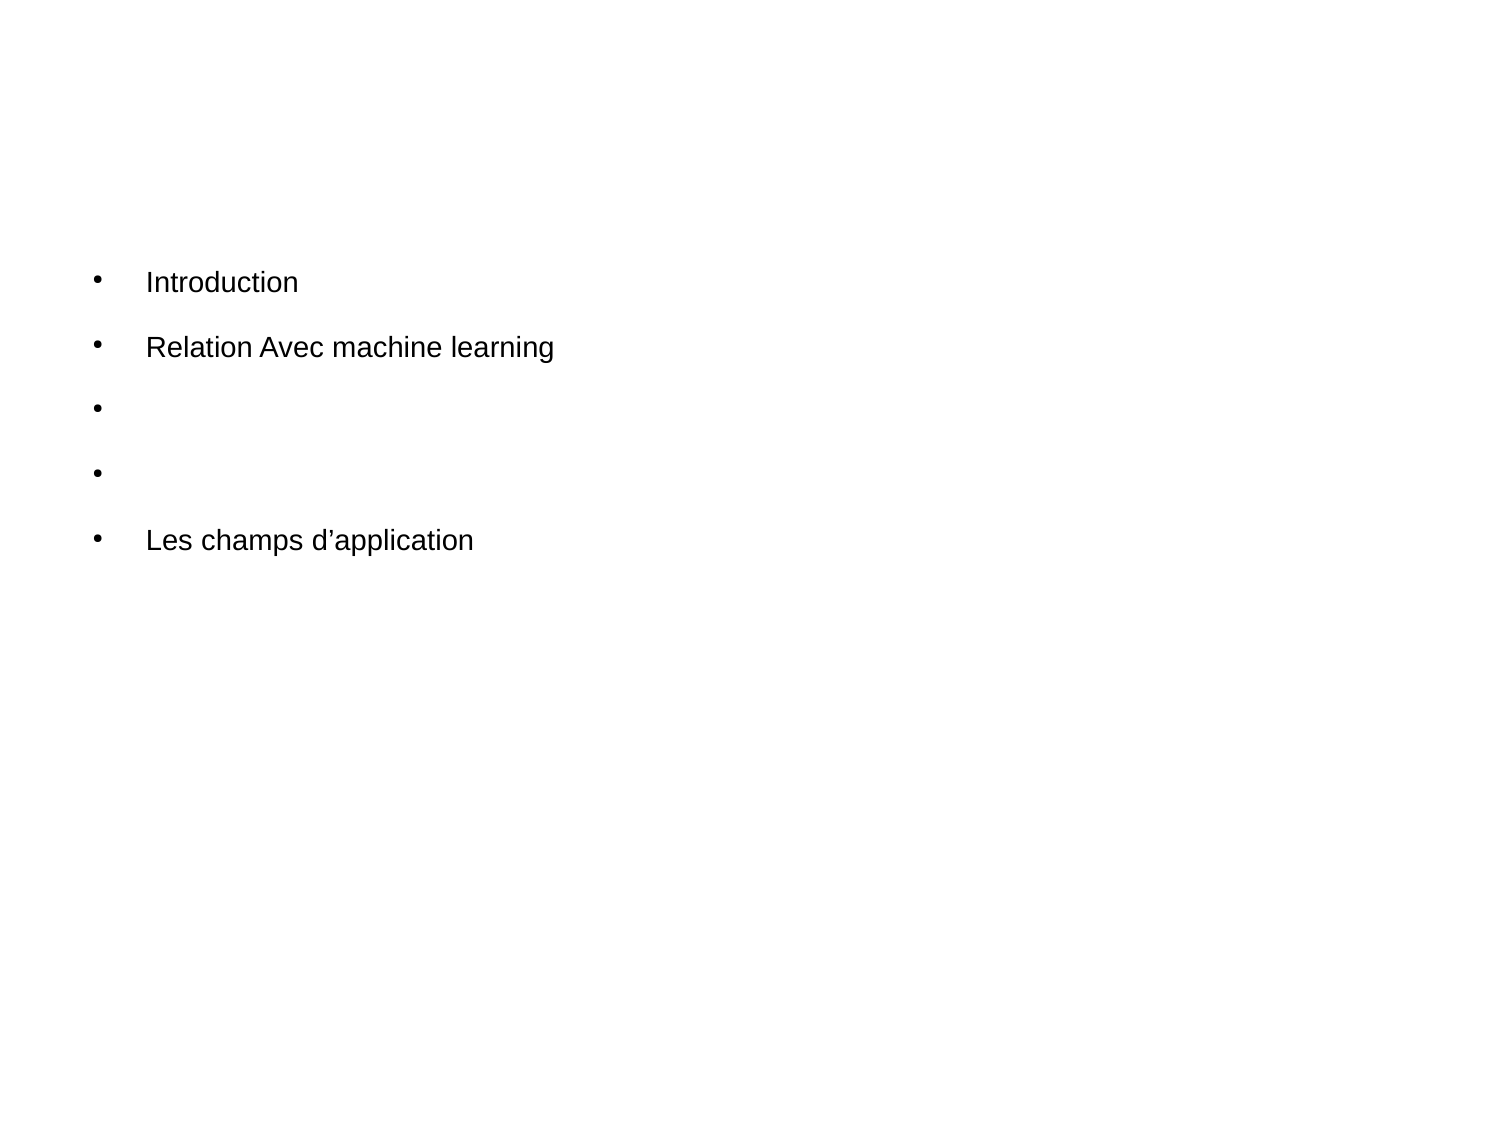

# Introduction
Relation Avec machine learning
Les champs d’application